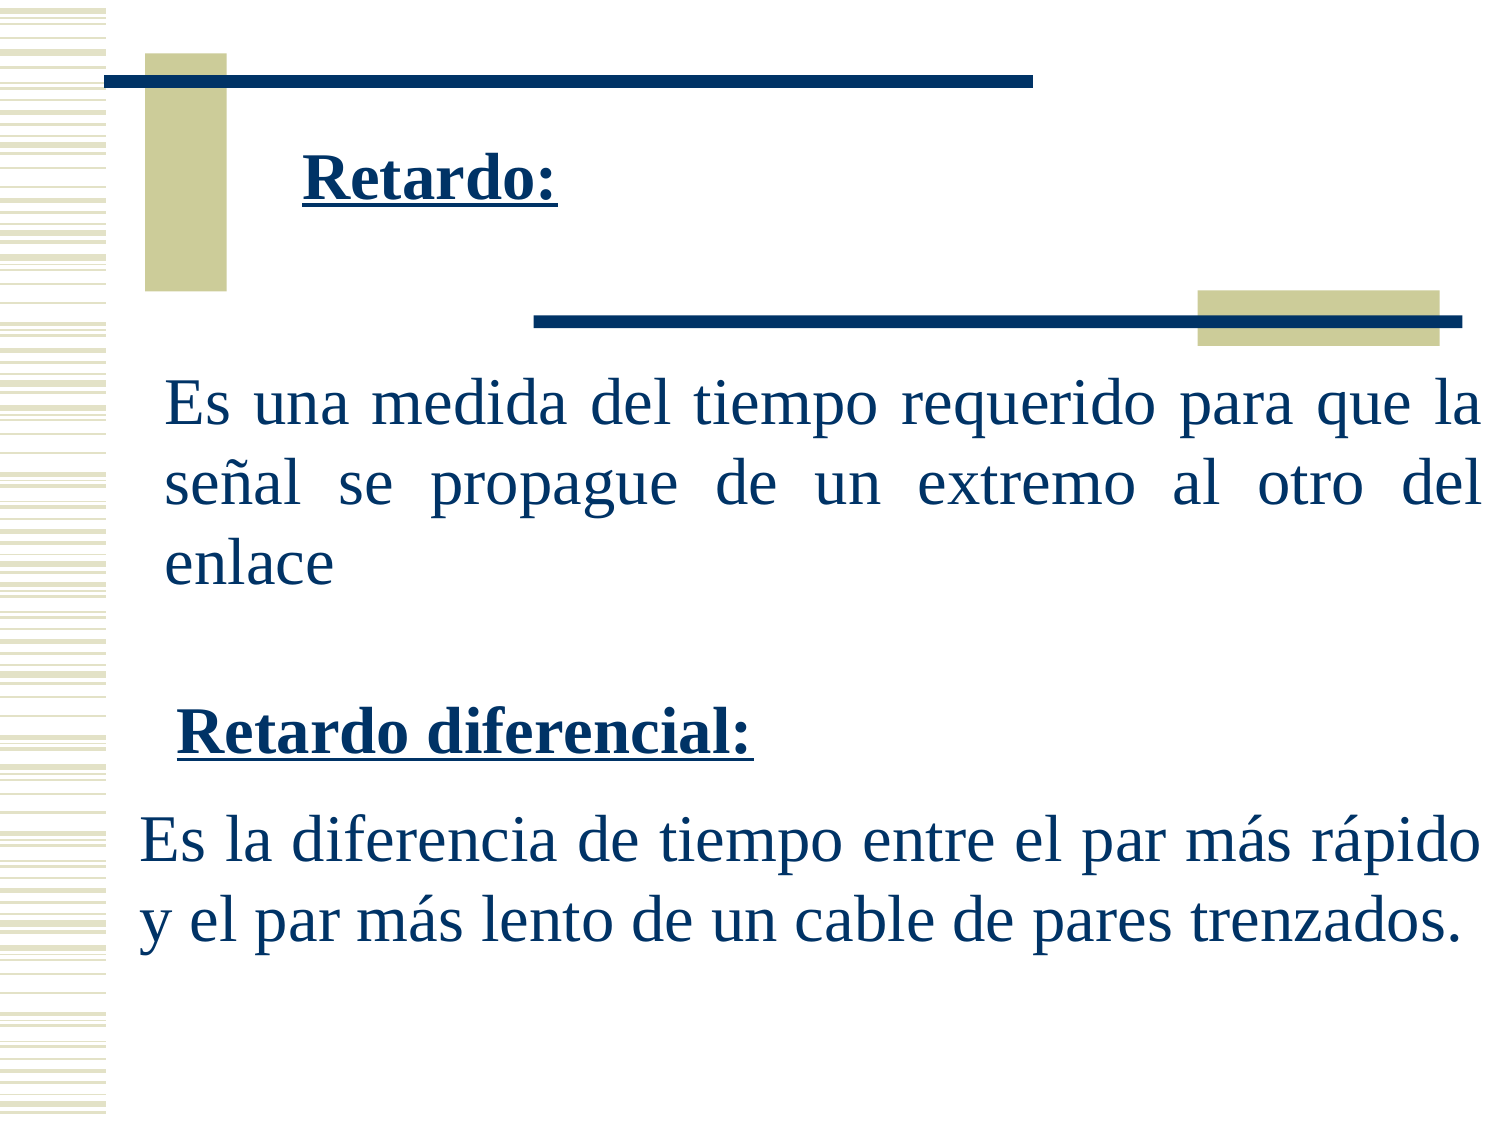

Retardo:
Es una medida del tiempo requerido para que la señal se propague de un extremo al otro del enlace
Retardo diferencial:
Es la diferencia de tiempo entre el par más rápido y el par más lento de un cable de pares trenzados.